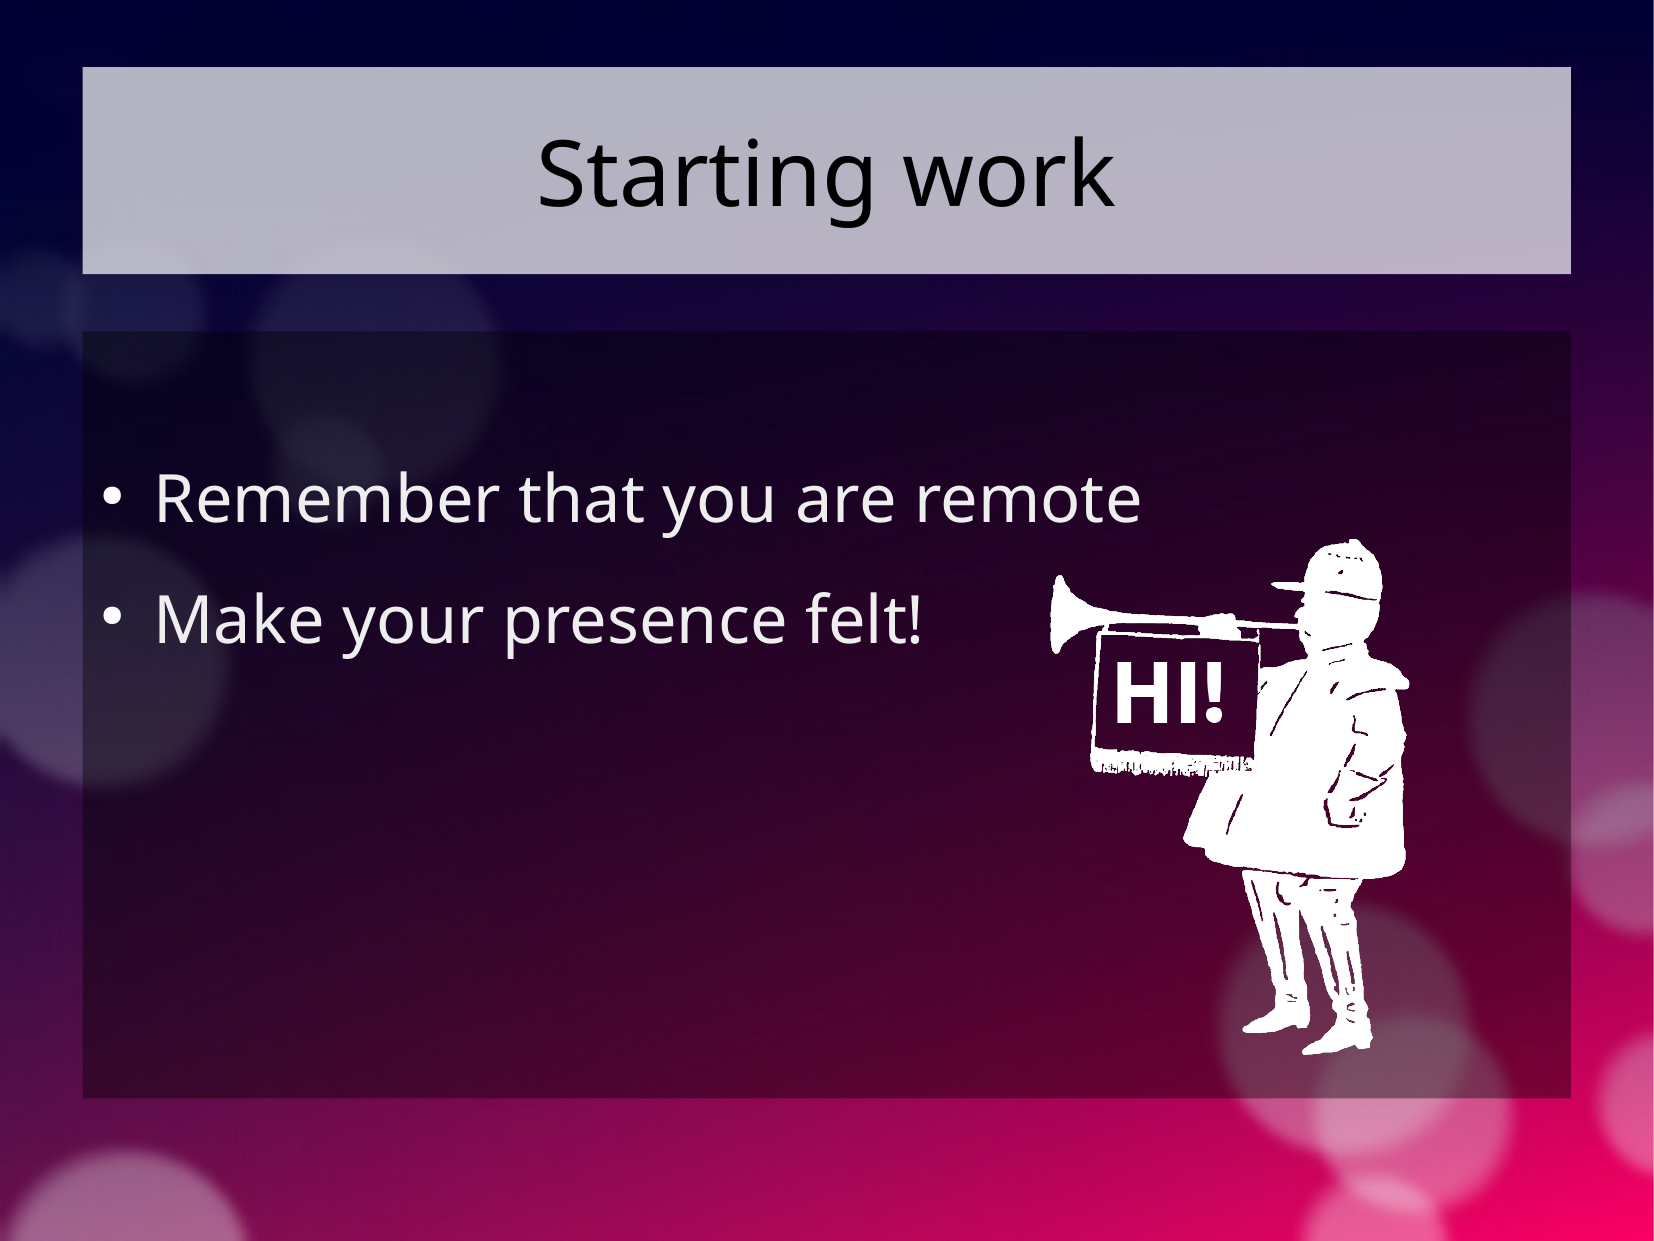

# Starting work
Remember that you are remote
Make your presence felt!